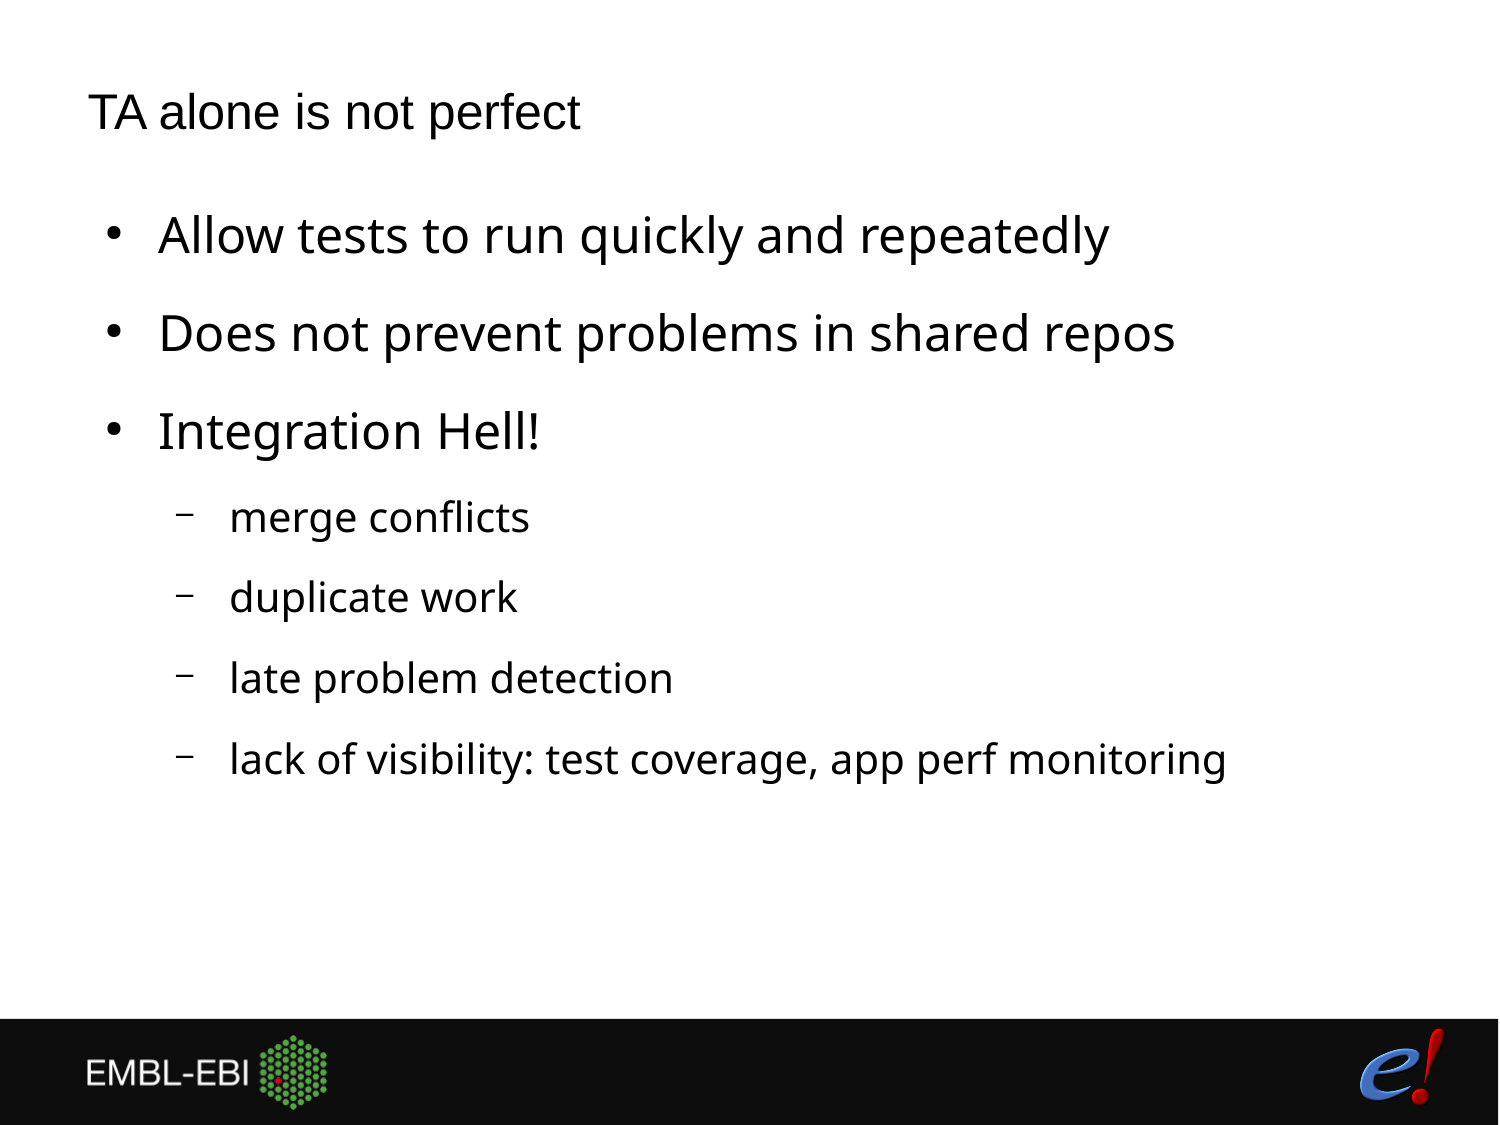

# TA alone is not perfect
Allow tests to run quickly and repeatedly
Does not prevent problems in shared repos
Integration Hell!
merge conflicts
duplicate work
late problem detection
lack of visibility: test coverage, app perf monitoring